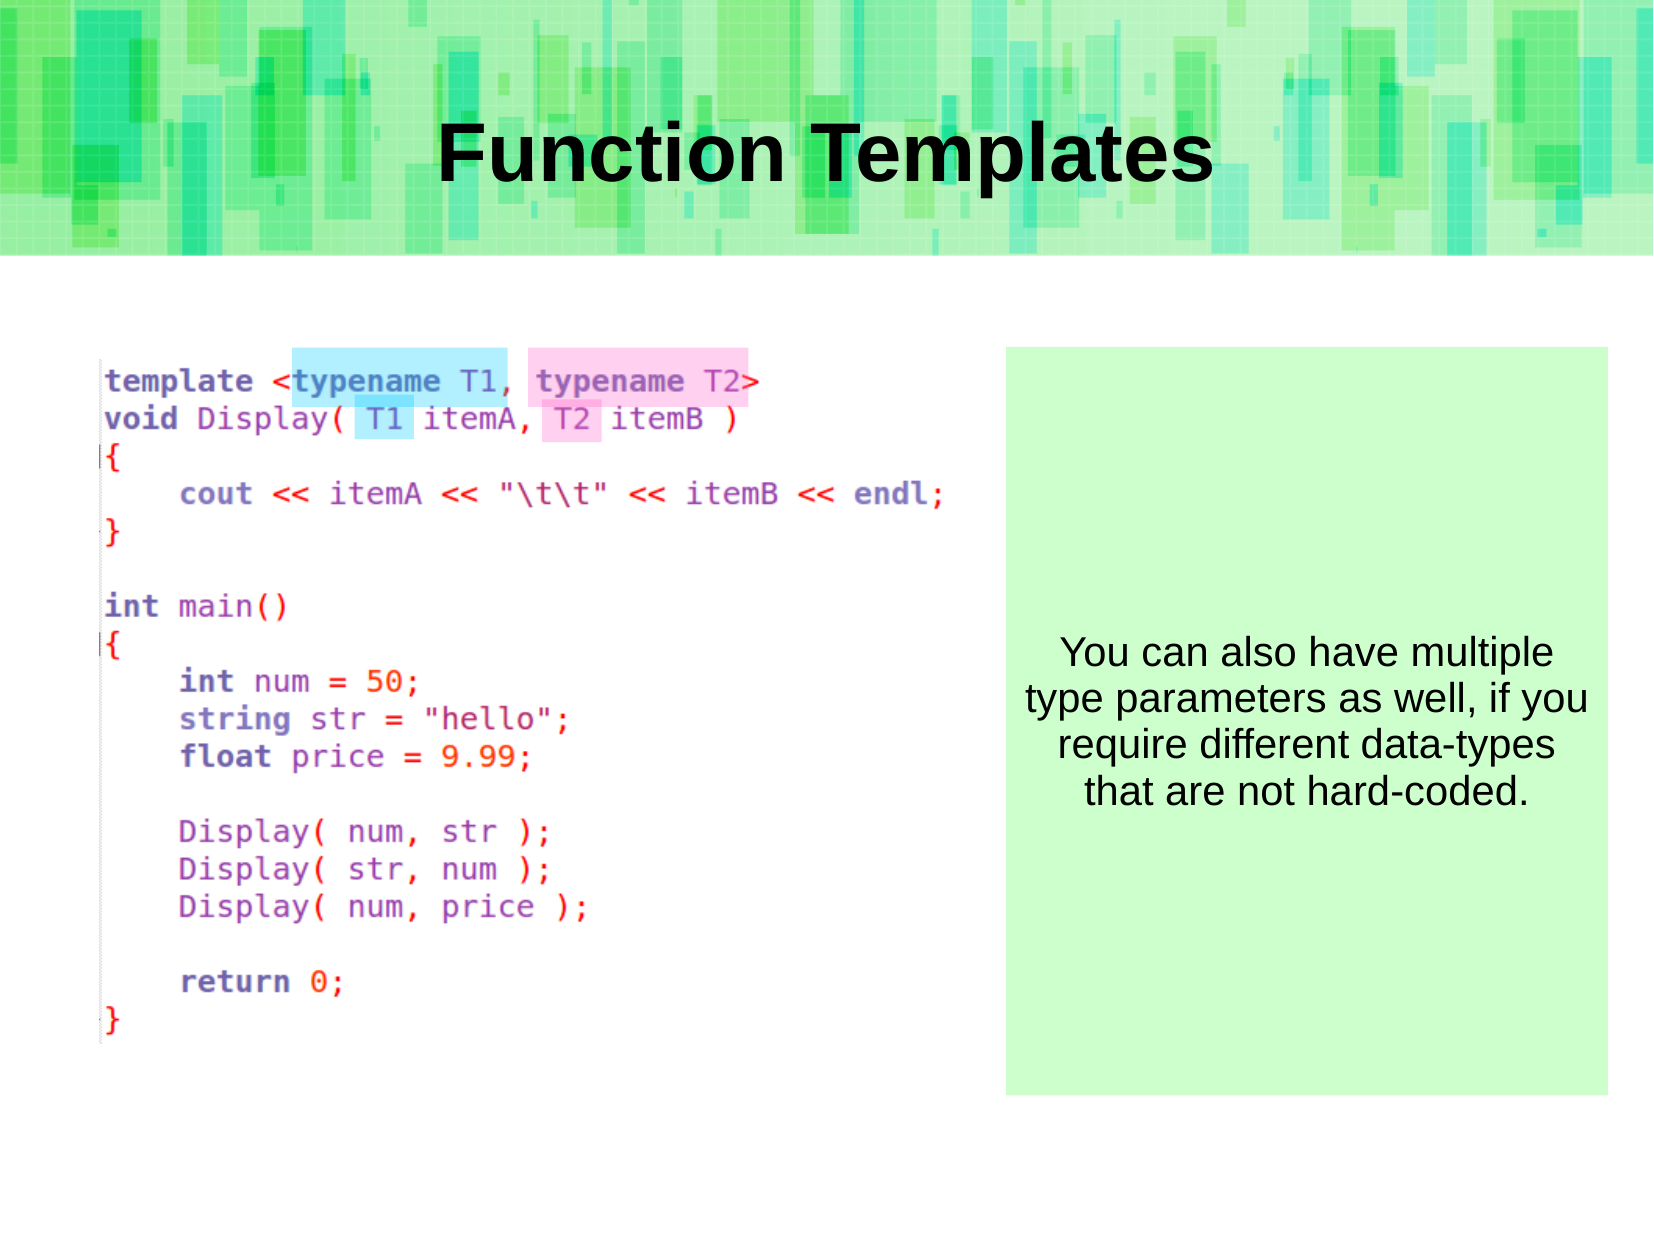

# Function Templates
You can also have multiple type parameters as well, if you require different data-types that are not hard-coded.